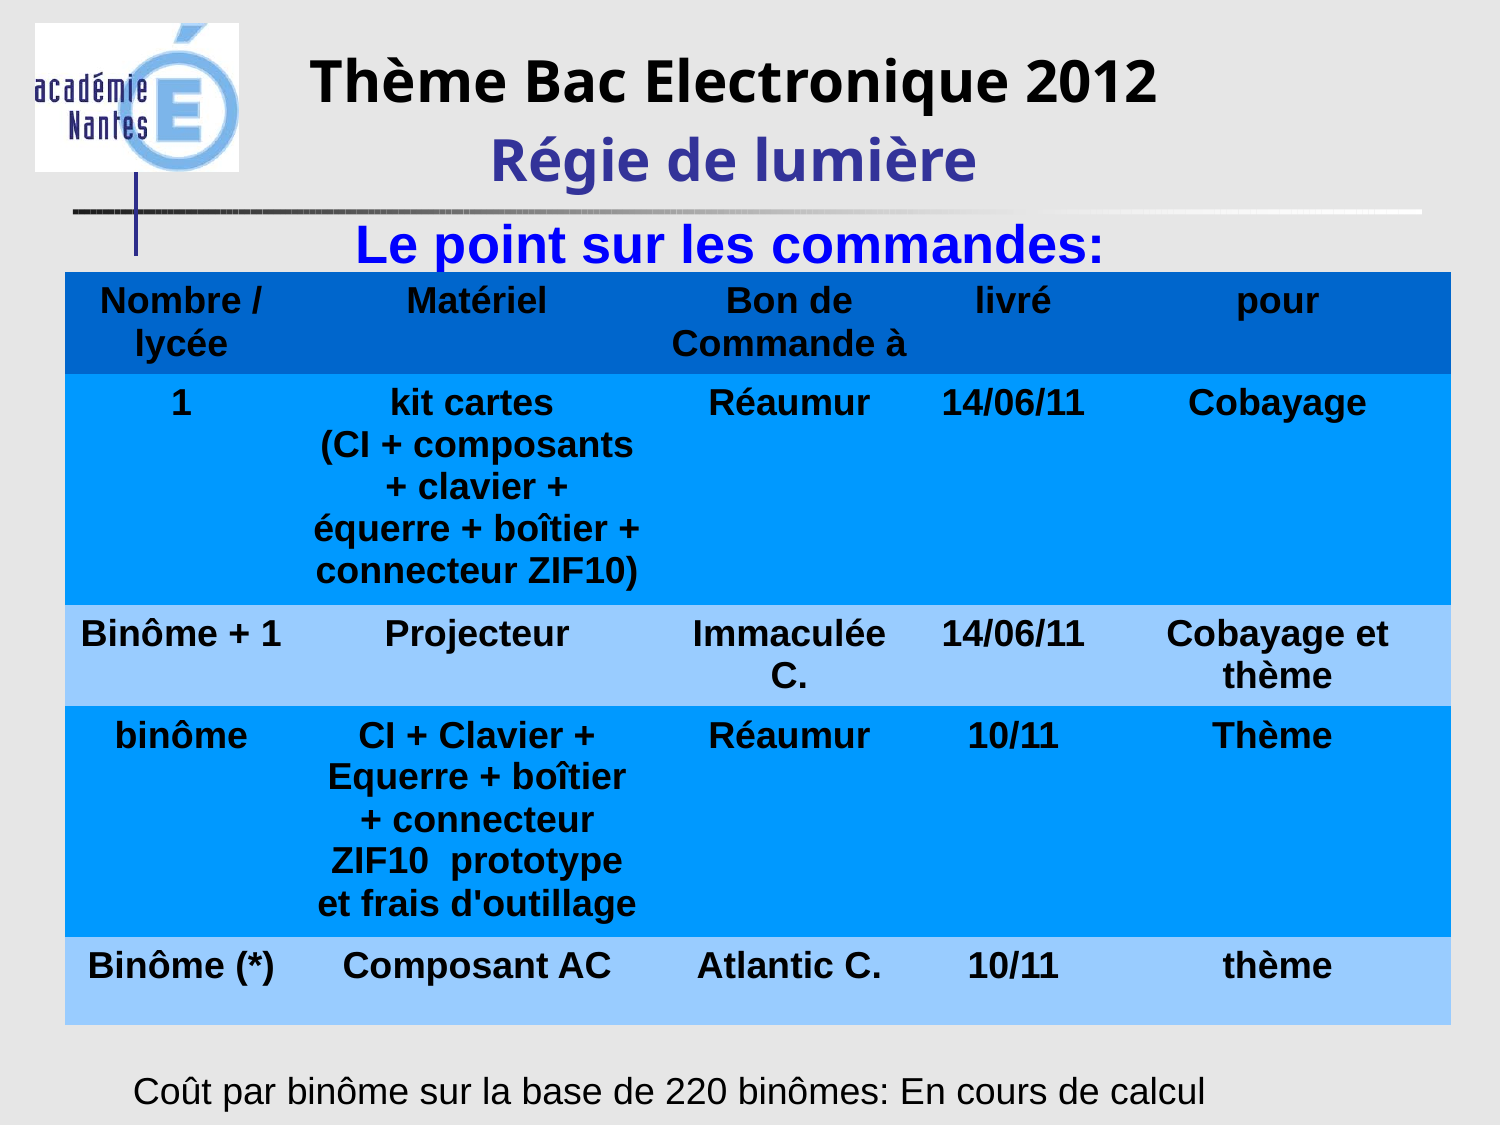

Thème Bac Electronique 2012
Régie de lumière
Le point sur les commandes:
| Nombre / lycée | Matériel | Bon de Commande à | livré | pour |
| --- | --- | --- | --- | --- |
| 1 | kit cartes (CI + composants + clavier + équerre + boîtier + connecteur ZIF10) | Réaumur | 14/06/11 | Cobayage |
| Binôme + 1 | Projecteur | Immaculée C. | 14/06/11 | Cobayage et thème |
| binôme | CI + Clavier + Equerre + boîtier + connecteur ZIF10 prototype et frais d'outillage | Réaumur | 10/11 | Thème |
| Binôme (\*) | Composant AC | Atlantic C. | 10/11 | thème |
Coût par binôme sur la base de 220 binômes: En cours de calcul